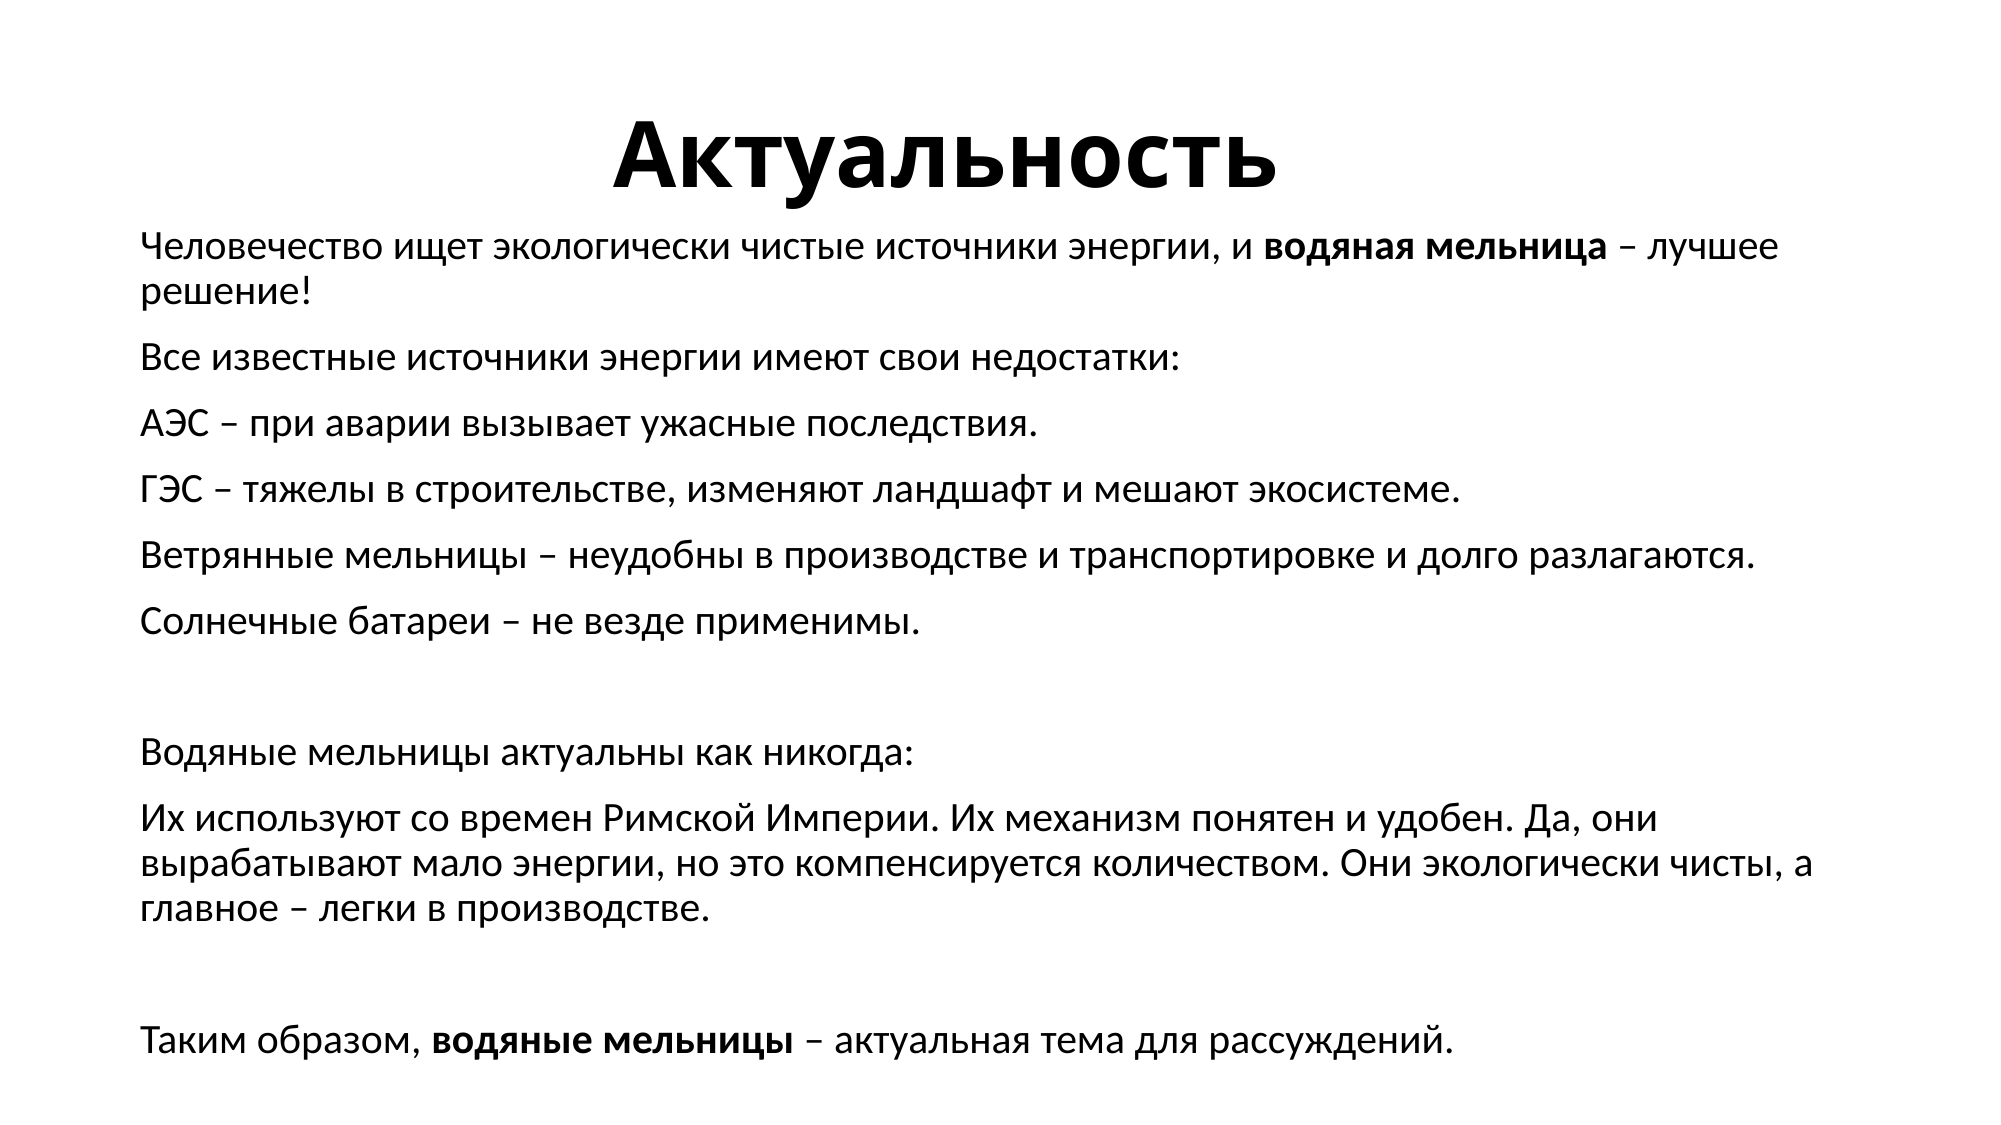

# Актуальность
Человечество ищет экологически чистые источники энергии, и водяная мельница – лучшее решение!
Все известные источники энергии имеют свои недостатки:
АЭС – при аварии вызывает ужасные последствия.
ГЭС – тяжелы в строительстве, изменяют ландшафт и мешают экосистеме.
Ветрянные мельницы – неудобны в производстве и транспортировке и долго разлагаются.
Солнечные батареи – не везде применимы.
Водяные мельницы актуальны как никогда:
Их используют со времен Римской Империи. Их механизм понятен и удобен. Да, они вырабатывают мало энергии, но это компенсируется количеством. Они экологически чисты, а главное – легки в производстве.
Таким образом, водяные мельницы – актуальная тема для рассуждений.